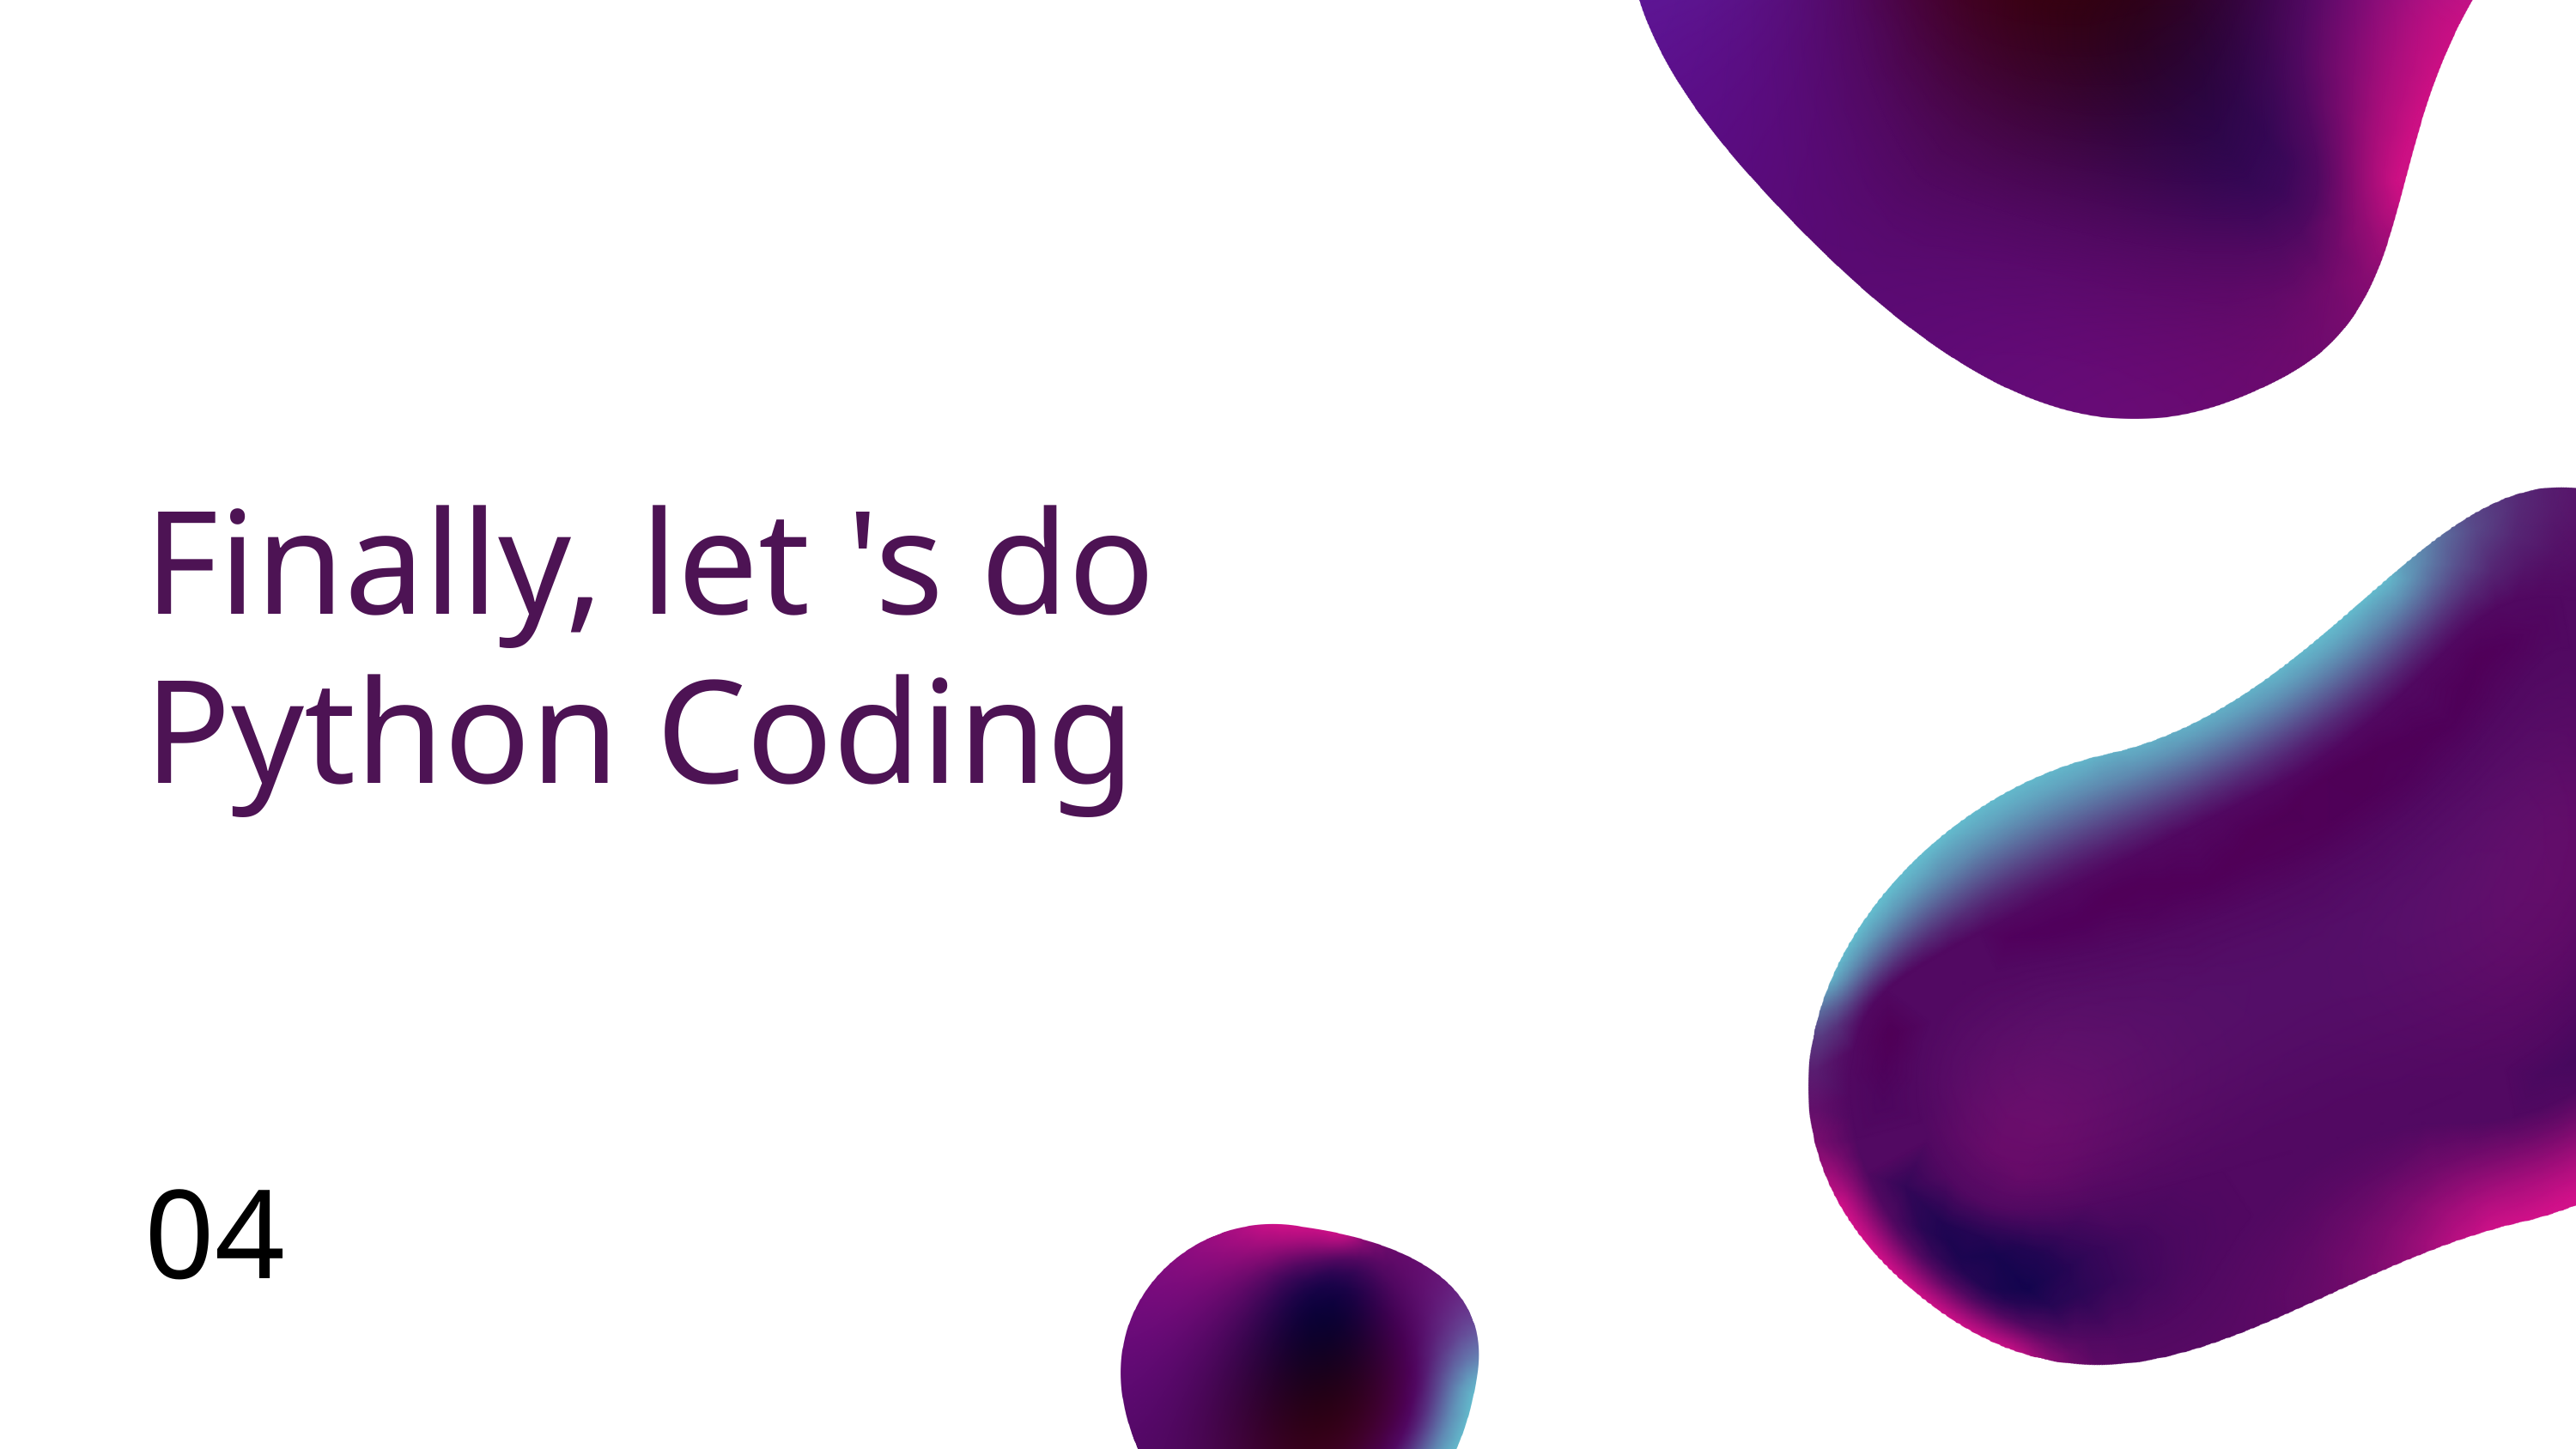

Finally, let 's do
Python Coding
04